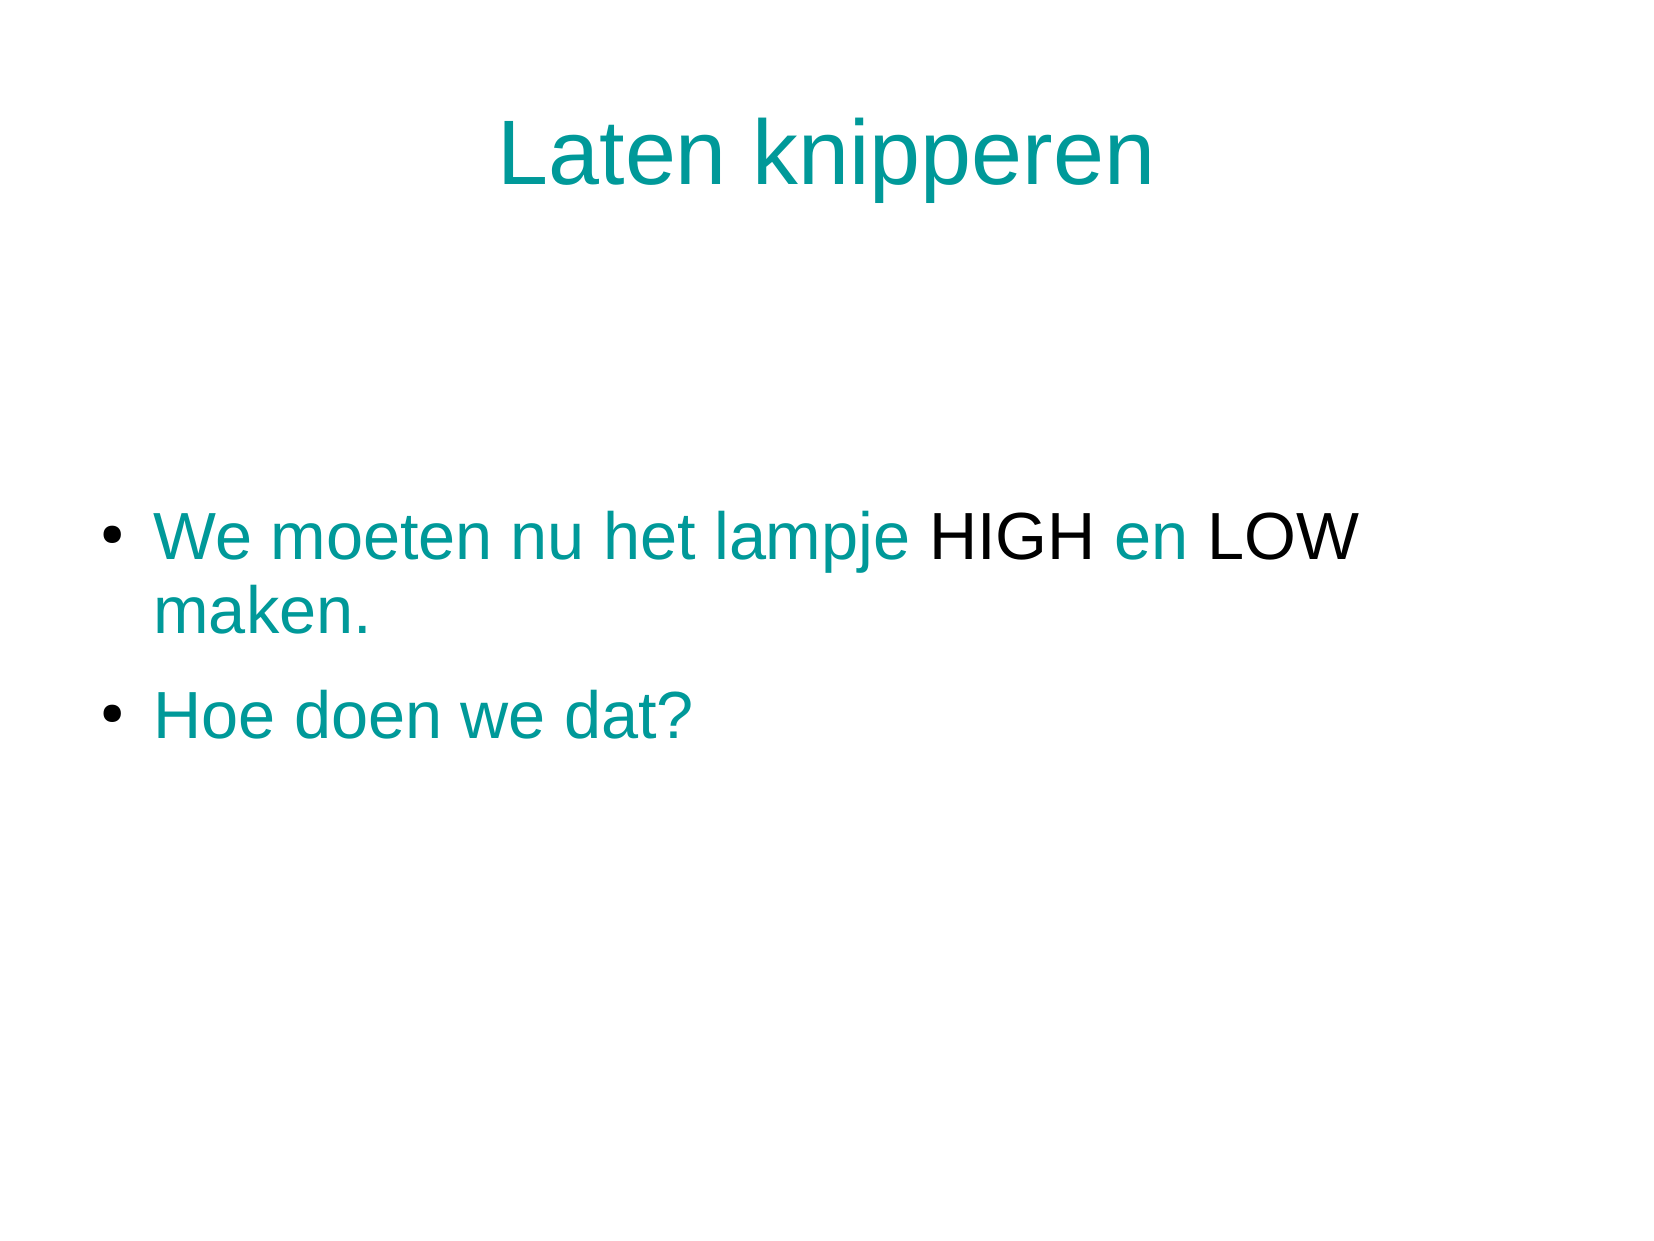

# Laten knipperen
We moeten nu het lampje HIGH en LOW maken.
Hoe doen we dat?